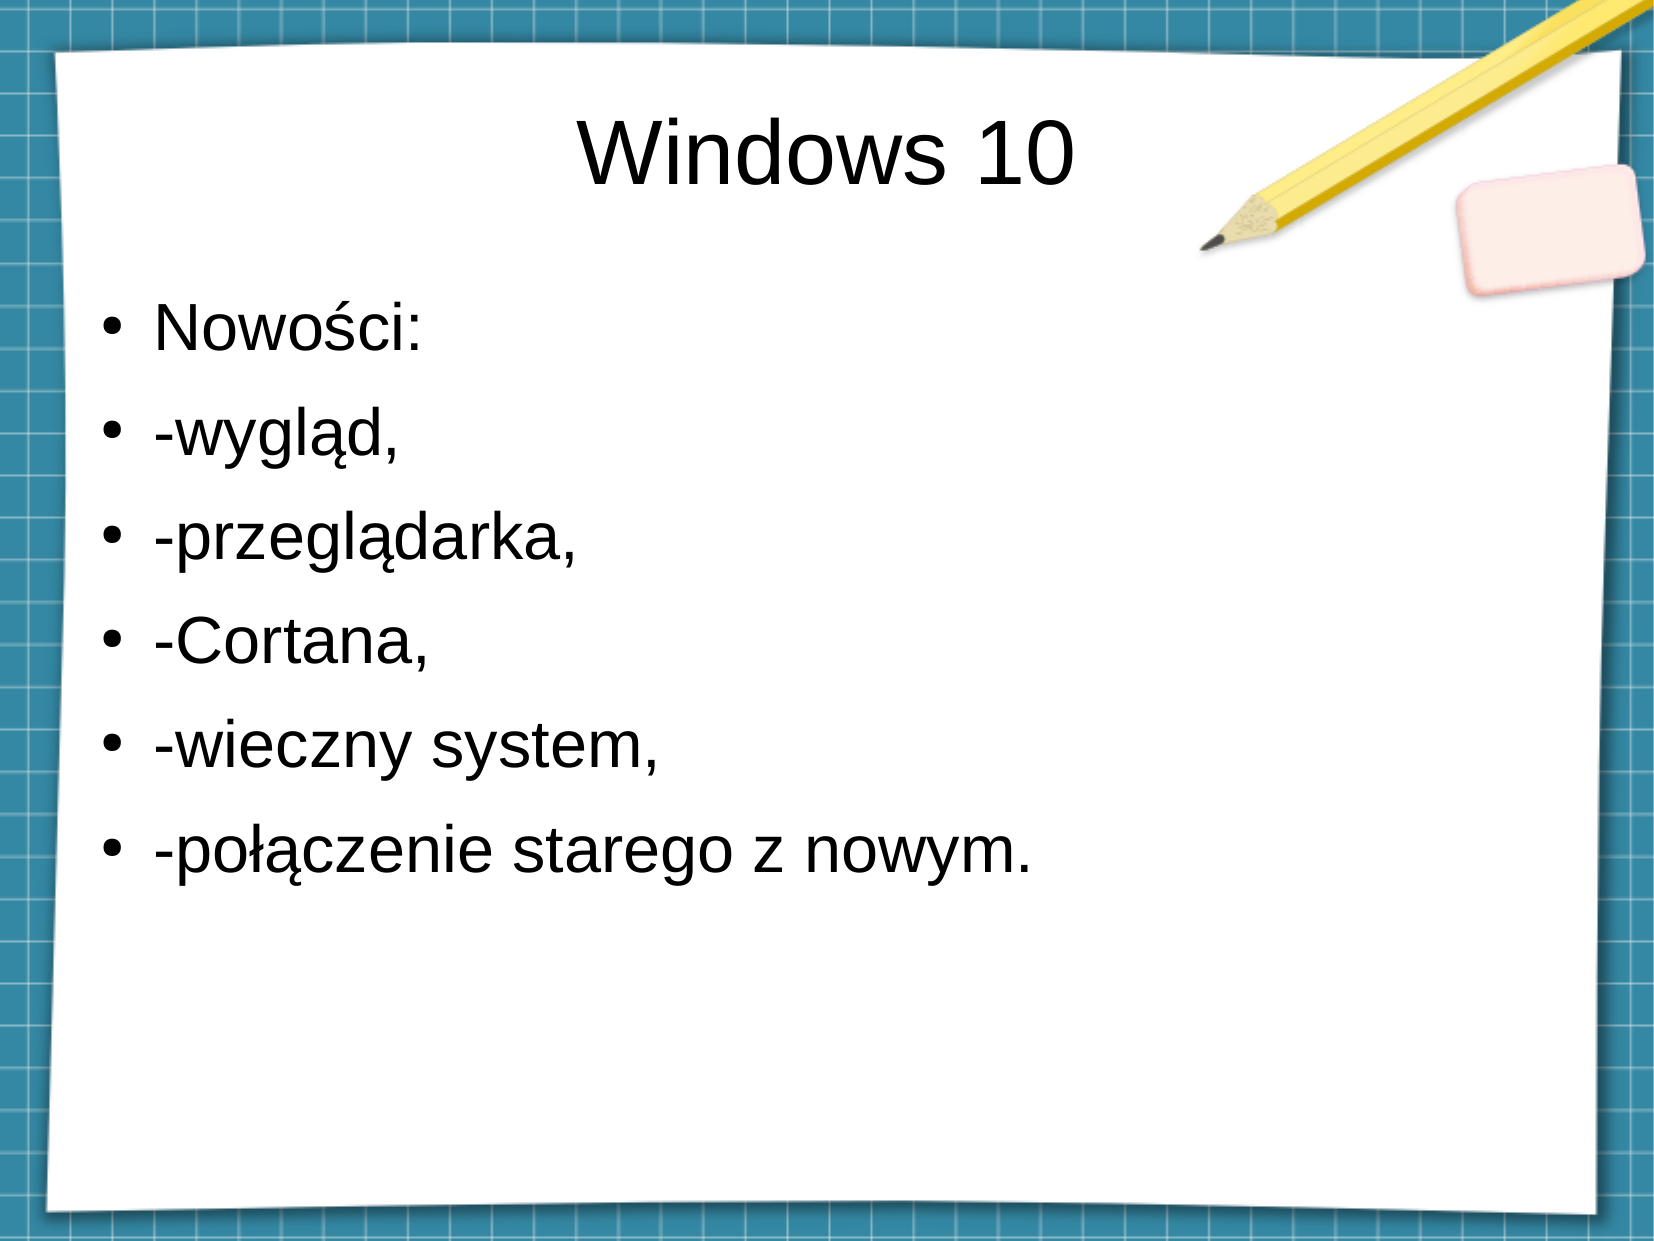

# Windows 10
Nowości:
-wygląd,
-przeglądarka,
-Cortana,
-wieczny system,
-połączenie starego z nowym.